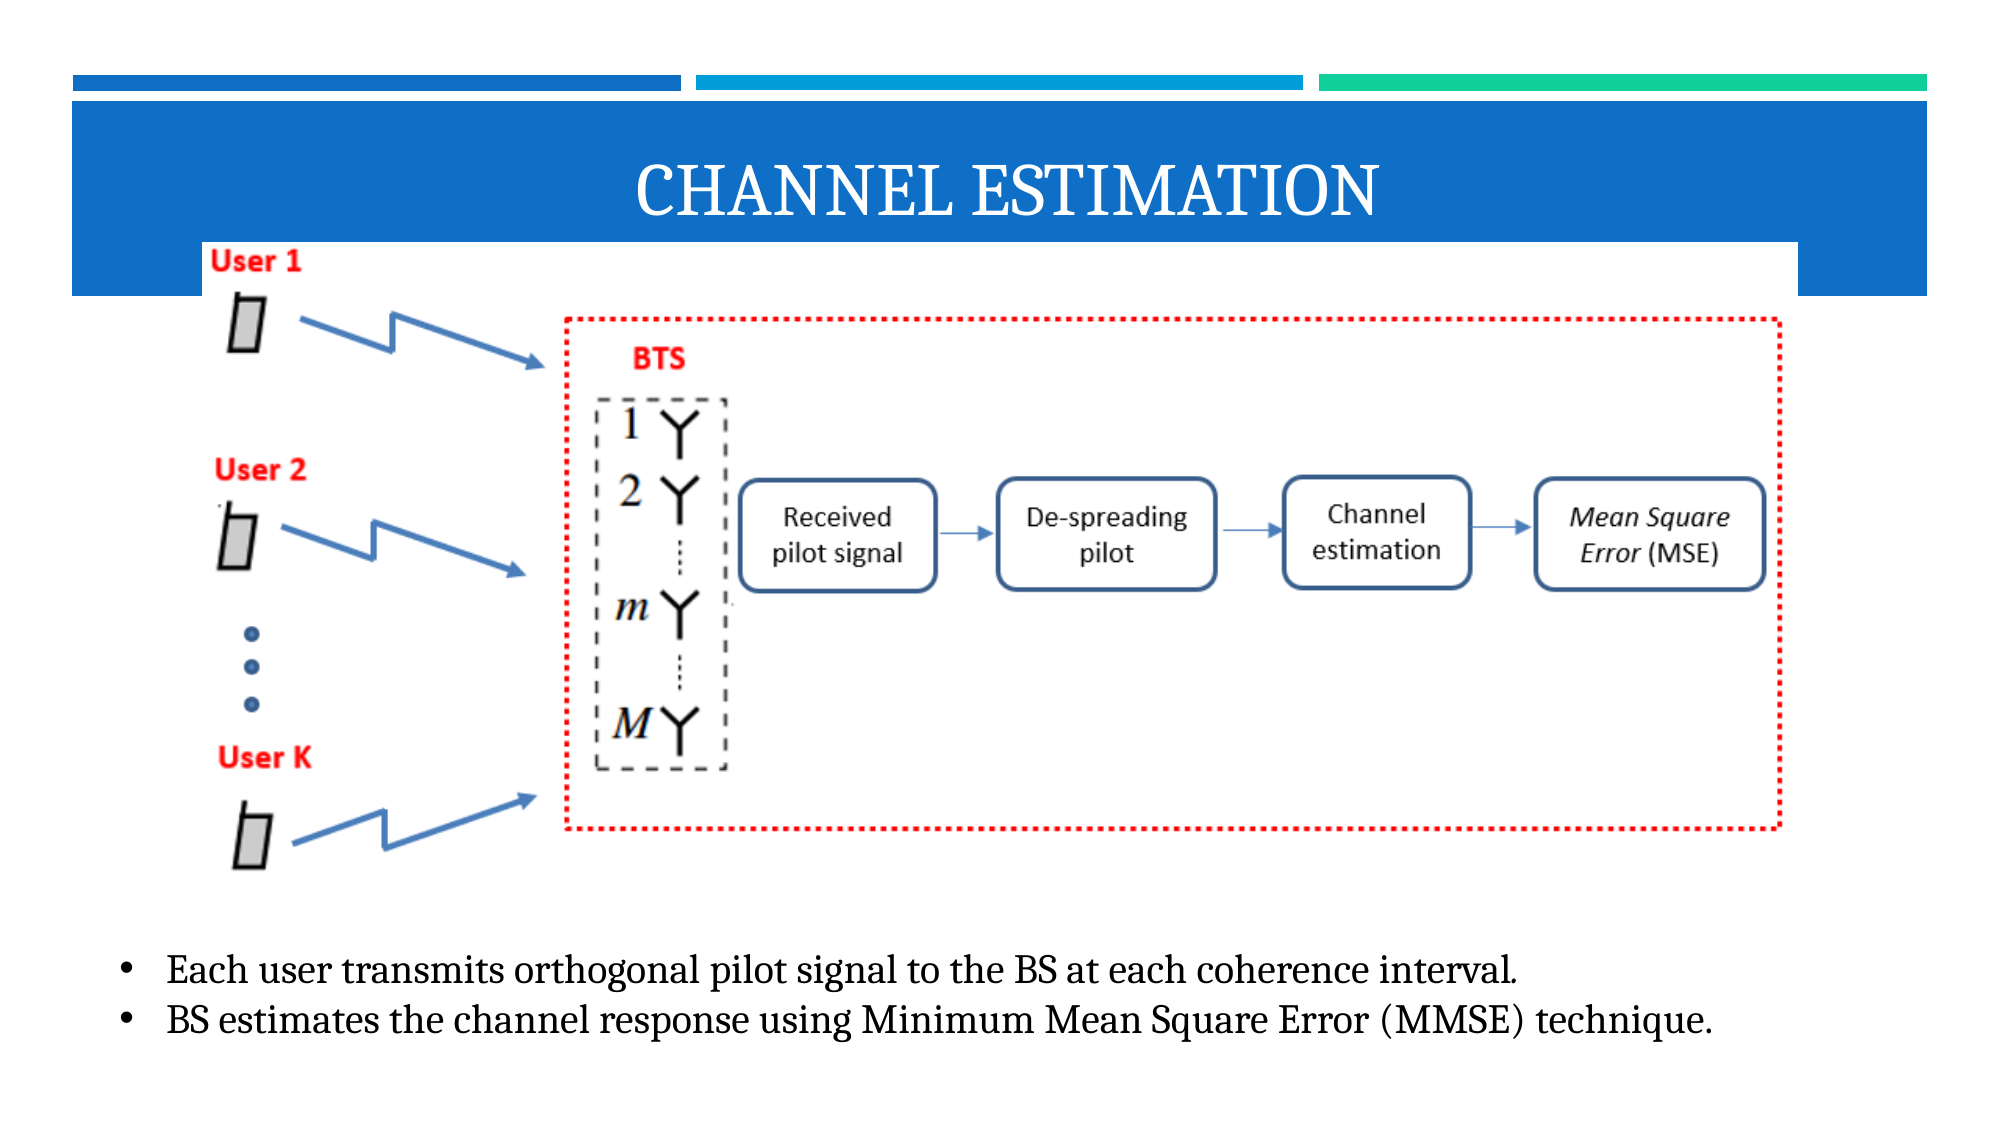

# Channel estimation
Each user transmits orthogonal pilot signal to the BS at each coherence interval.
BS estimates the channel response using Minimum Mean Square Error (MMSE) technique.